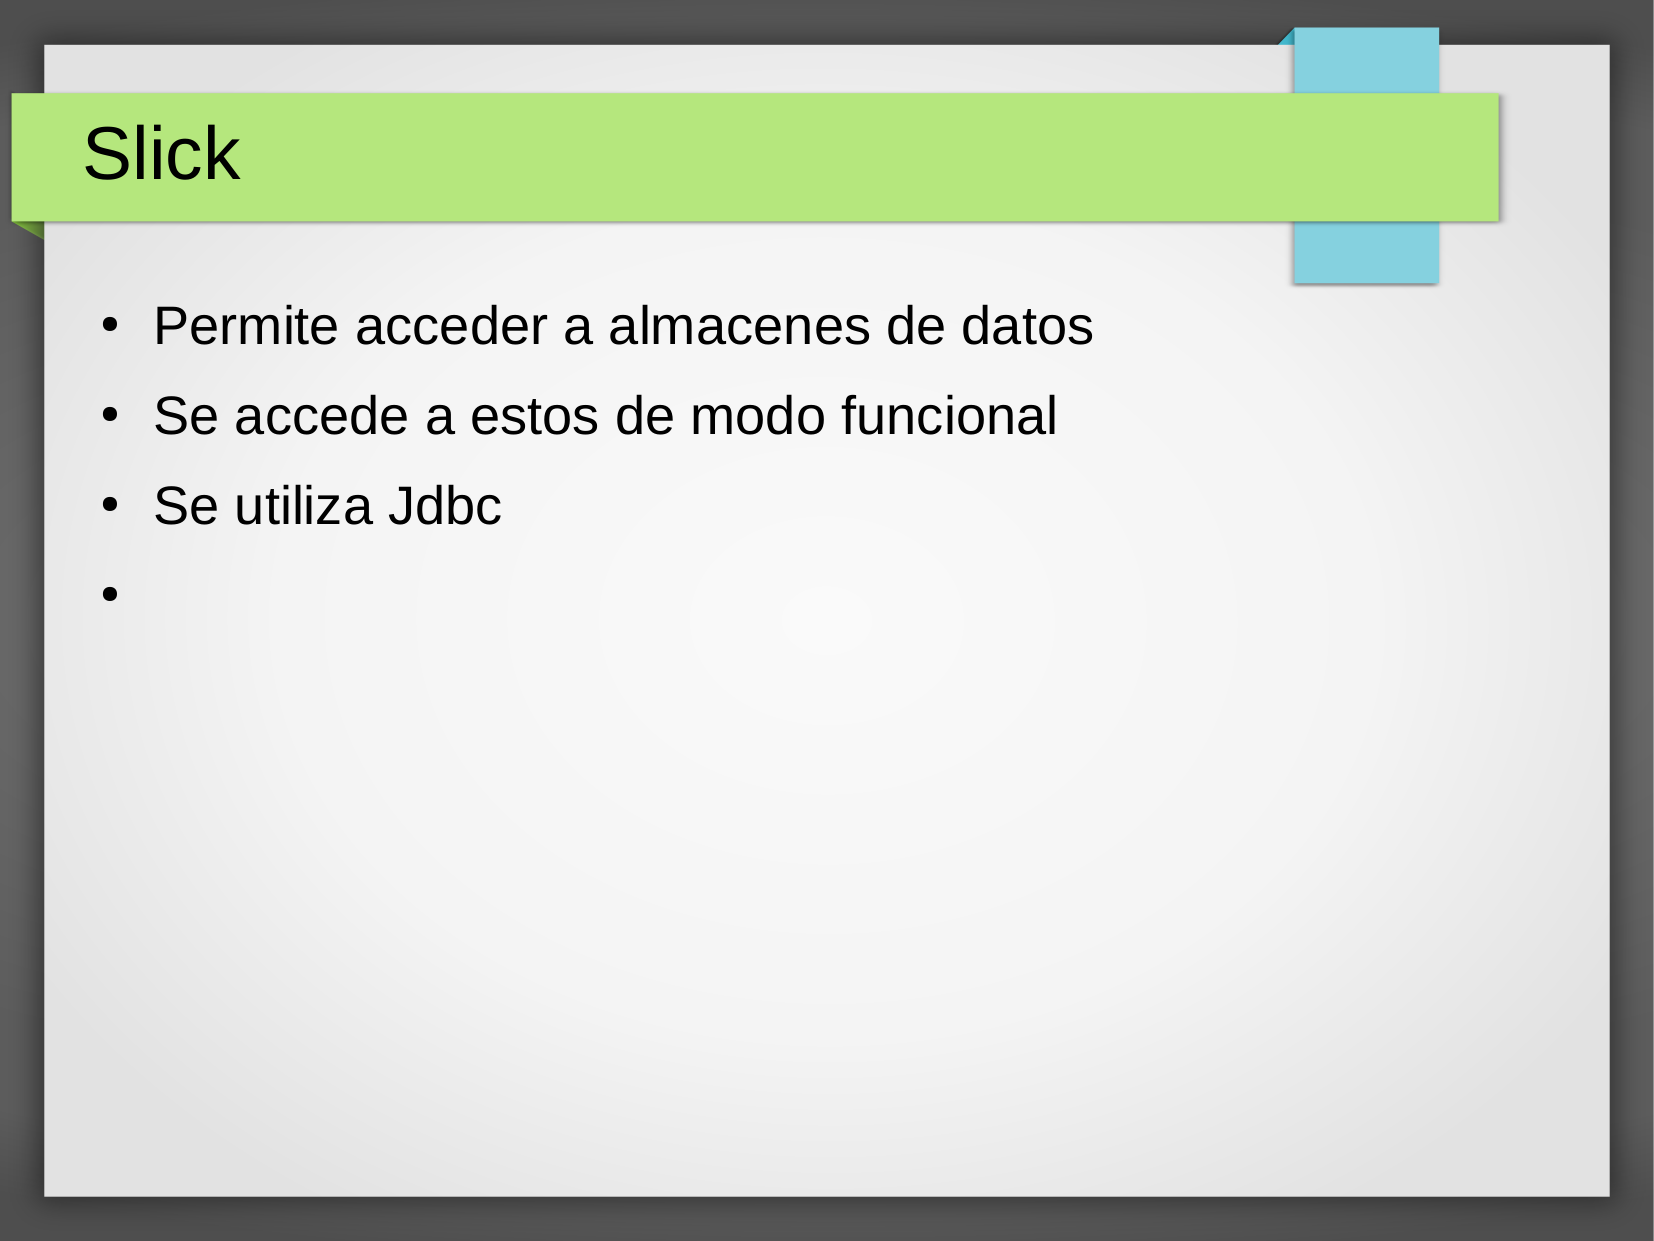

# Slick
Permite acceder a almacenes de datos
Se accede a estos de modo funcional
Se utiliza Jdbc